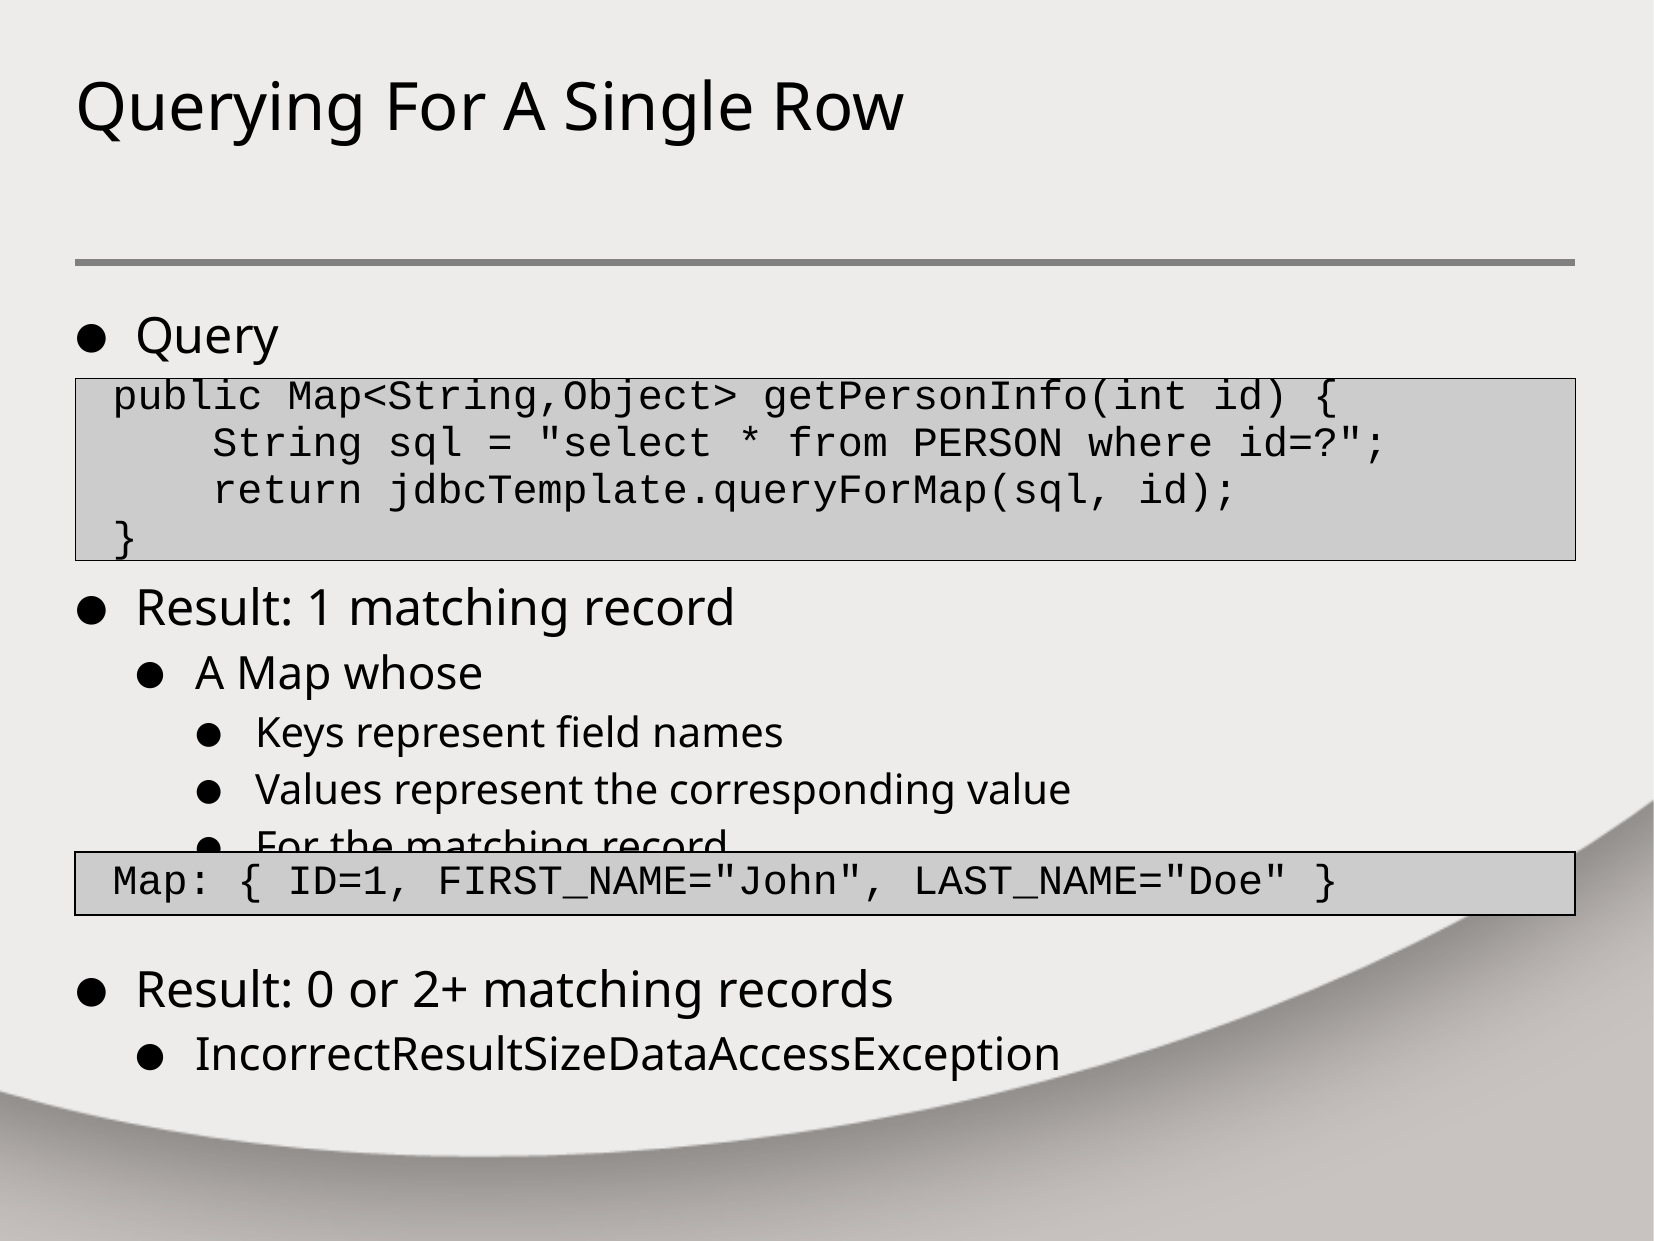

Querying For A Single Row
# Query
Result: 1 matching record
A Map whose
Keys represent field names
Values represent the corresponding value
For the matching record
Result: 0 or 2+ matching records
IncorrectResultSizeDataAccessException
public Map<String,Object> getPersonInfo(int id) {
 String sql = "select * from PERSON where id=?";
 return jdbcTemplate.queryForMap(sql, id);
}
Map: { ID=1, FIRST_NAME="John", LAST_NAME="Doe" }